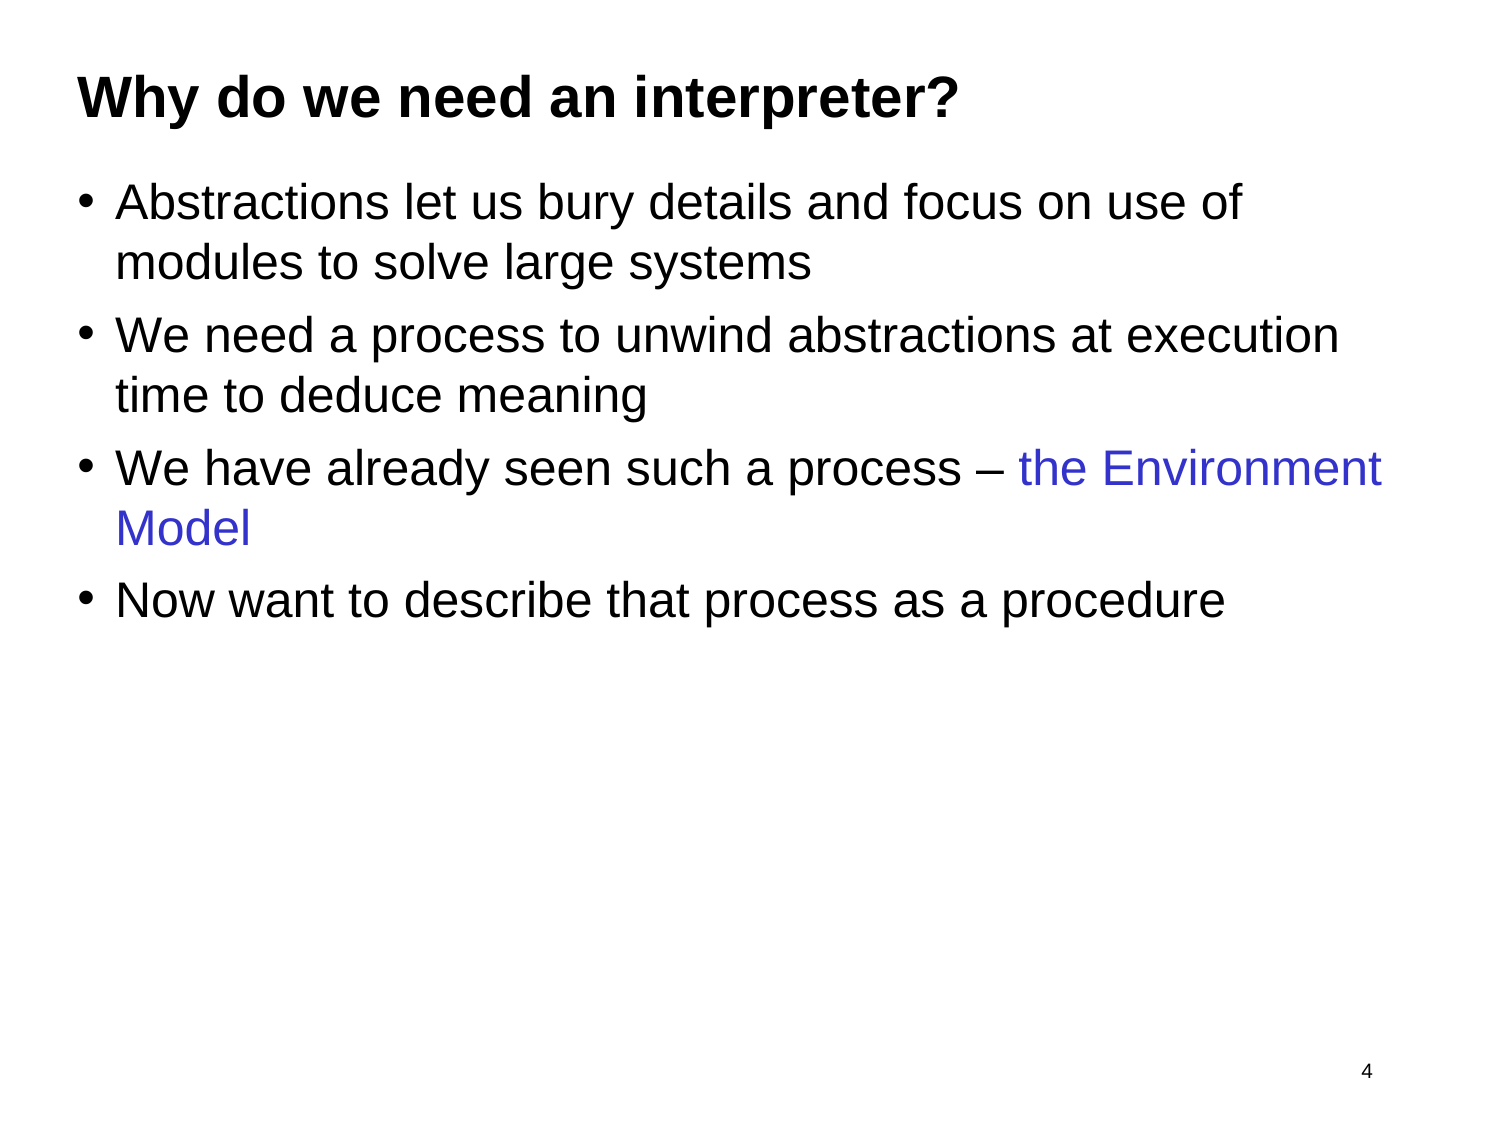

Why do we need an interpreter?
Abstractions let us bury details and focus on use of modules to solve large systems
We need a process to unwind abstractions at execution time to deduce meaning
We have already seen such a process – the Environment Model
Now want to describe that process as a procedure